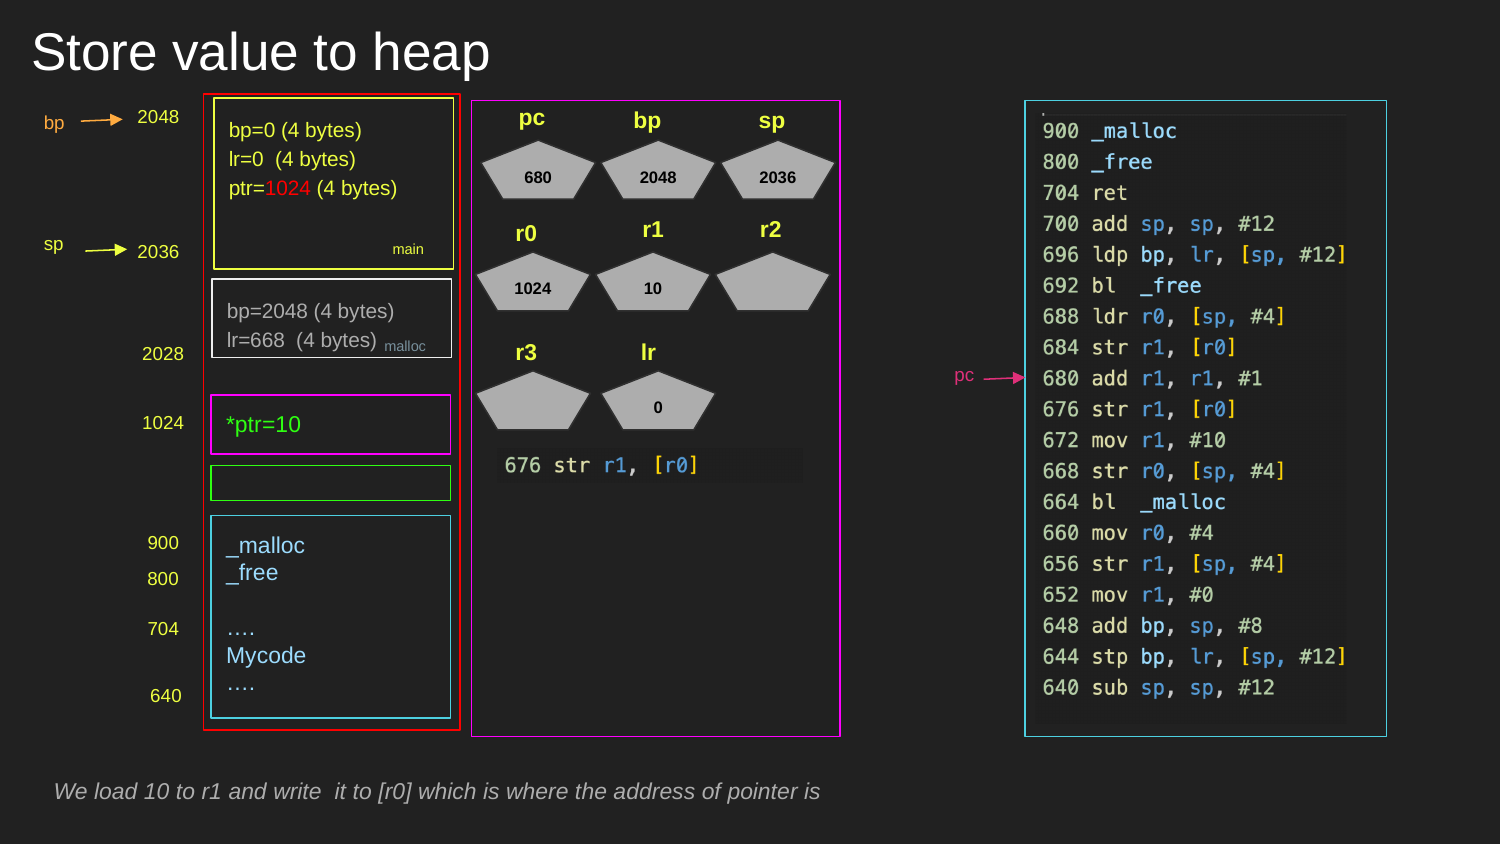

# Store value to heap
pc
2048
bp
sp
bp
bp=0 (4 bytes)
lr=0 (4 bytes)
ptr=1024 (4 bytes)
680
2048
2036
r1
r2
r0
sp
2036
main
1024
10
bp=2048 (4 bytes)
lr=668 (4 bytes)
malloc
r3
lr
2028
pc
0
*ptr=10
1024
900
_malloc
_free
….
Mycode
….
800
704
640
We load 10 to r1 and write it to [r0] which is where the address of pointer is